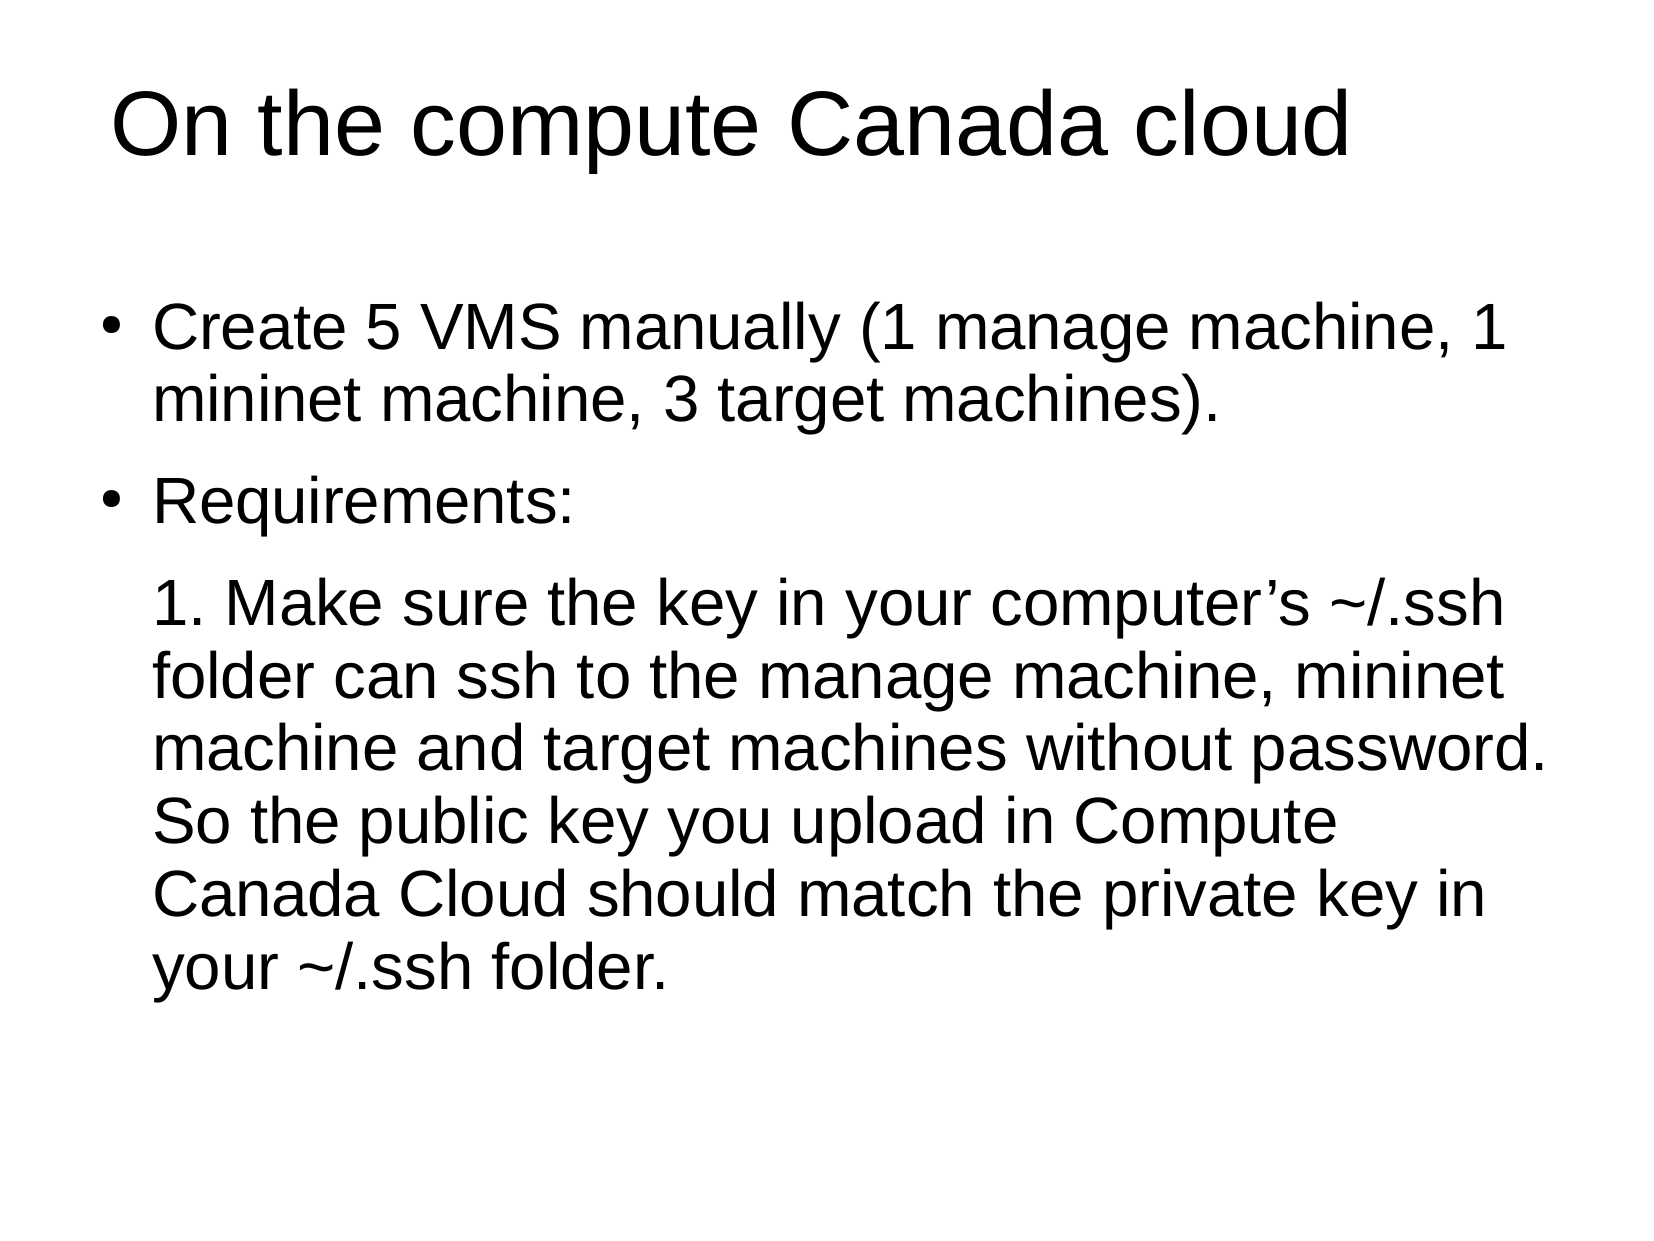

# On the compute Canada cloud
Create 5 VMS manually (1 manage machine, 1 mininet machine, 3 target machines).
Requirements:
1. Make sure the key in your computer’s ~/.ssh folder can ssh to the manage machine, mininet machine and target machines without password. So the public key you upload in Compute Canada Cloud should match the private key in your ~/.ssh folder.